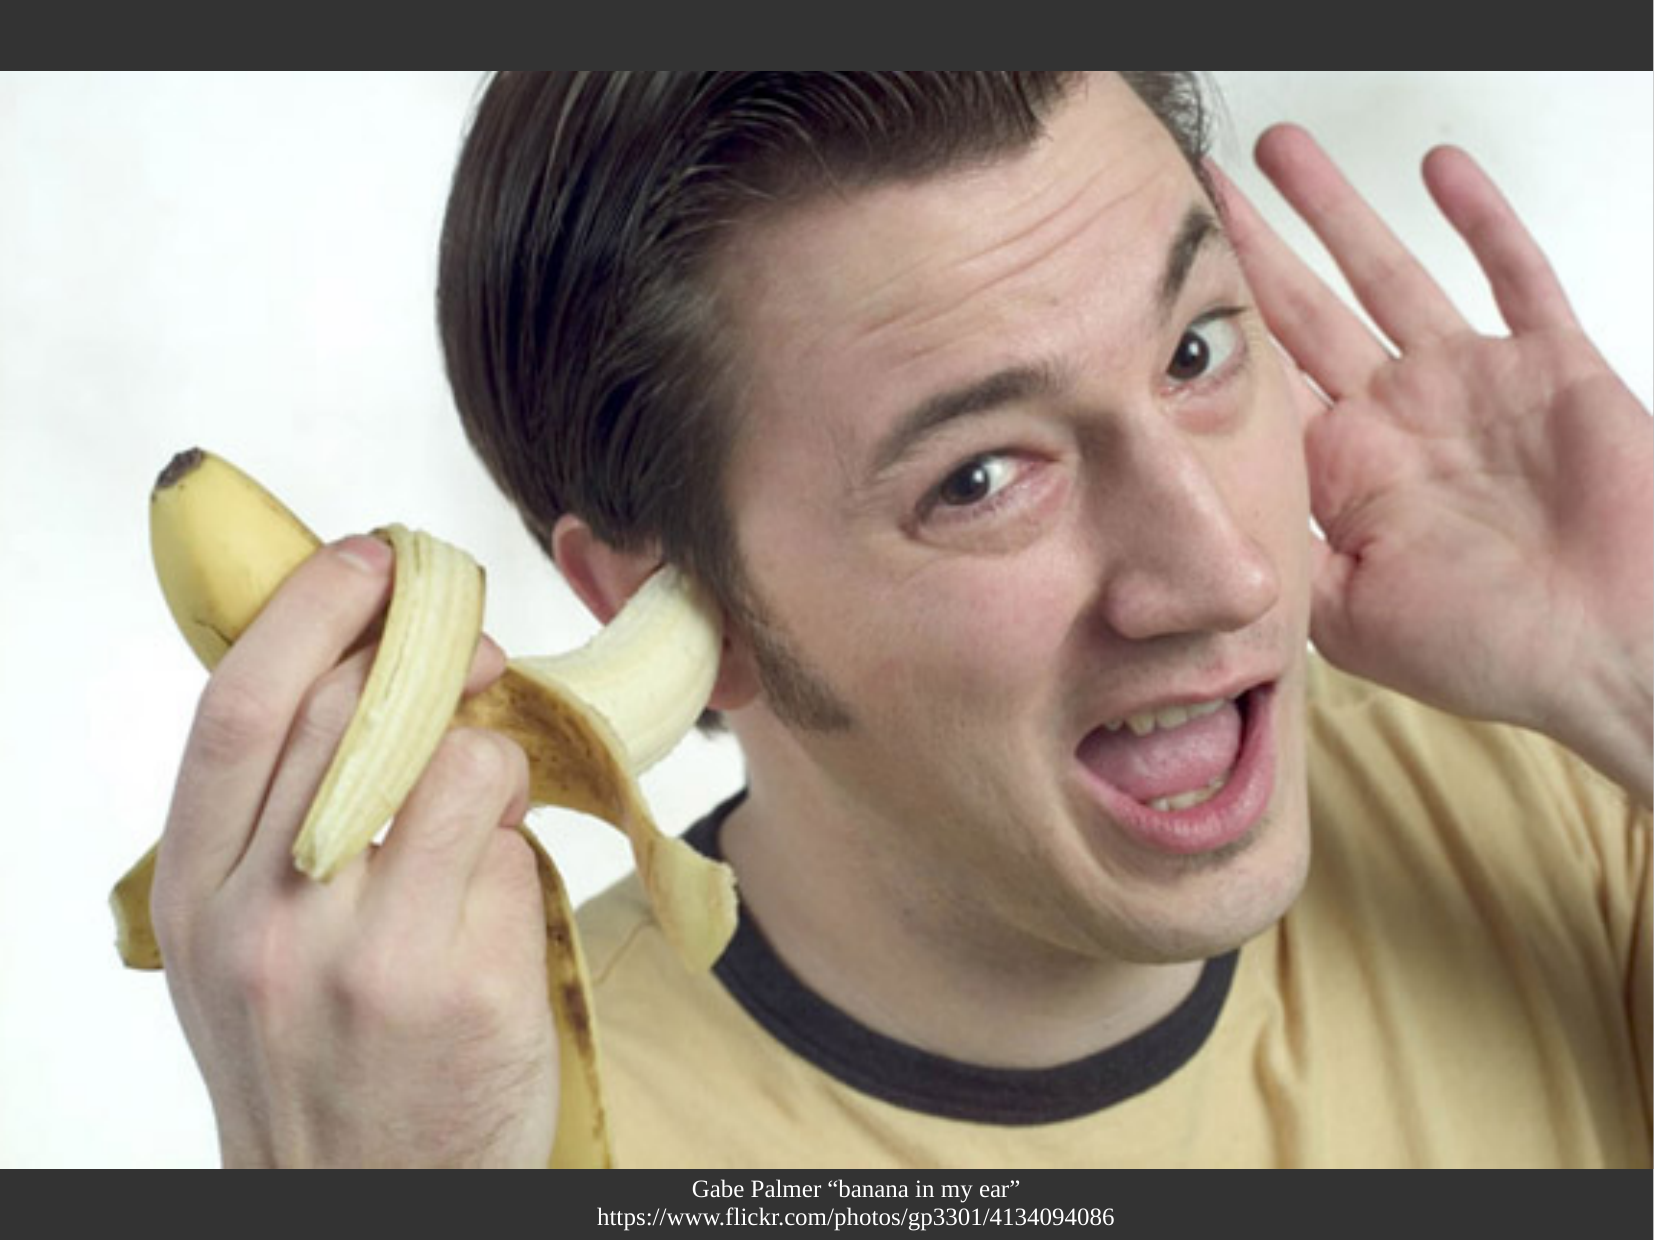

# Listen first,
show respect for their opinion
Gabe Palmer “banana in my ear”
https://www.flickr.com/photos/gp3301/4134094086